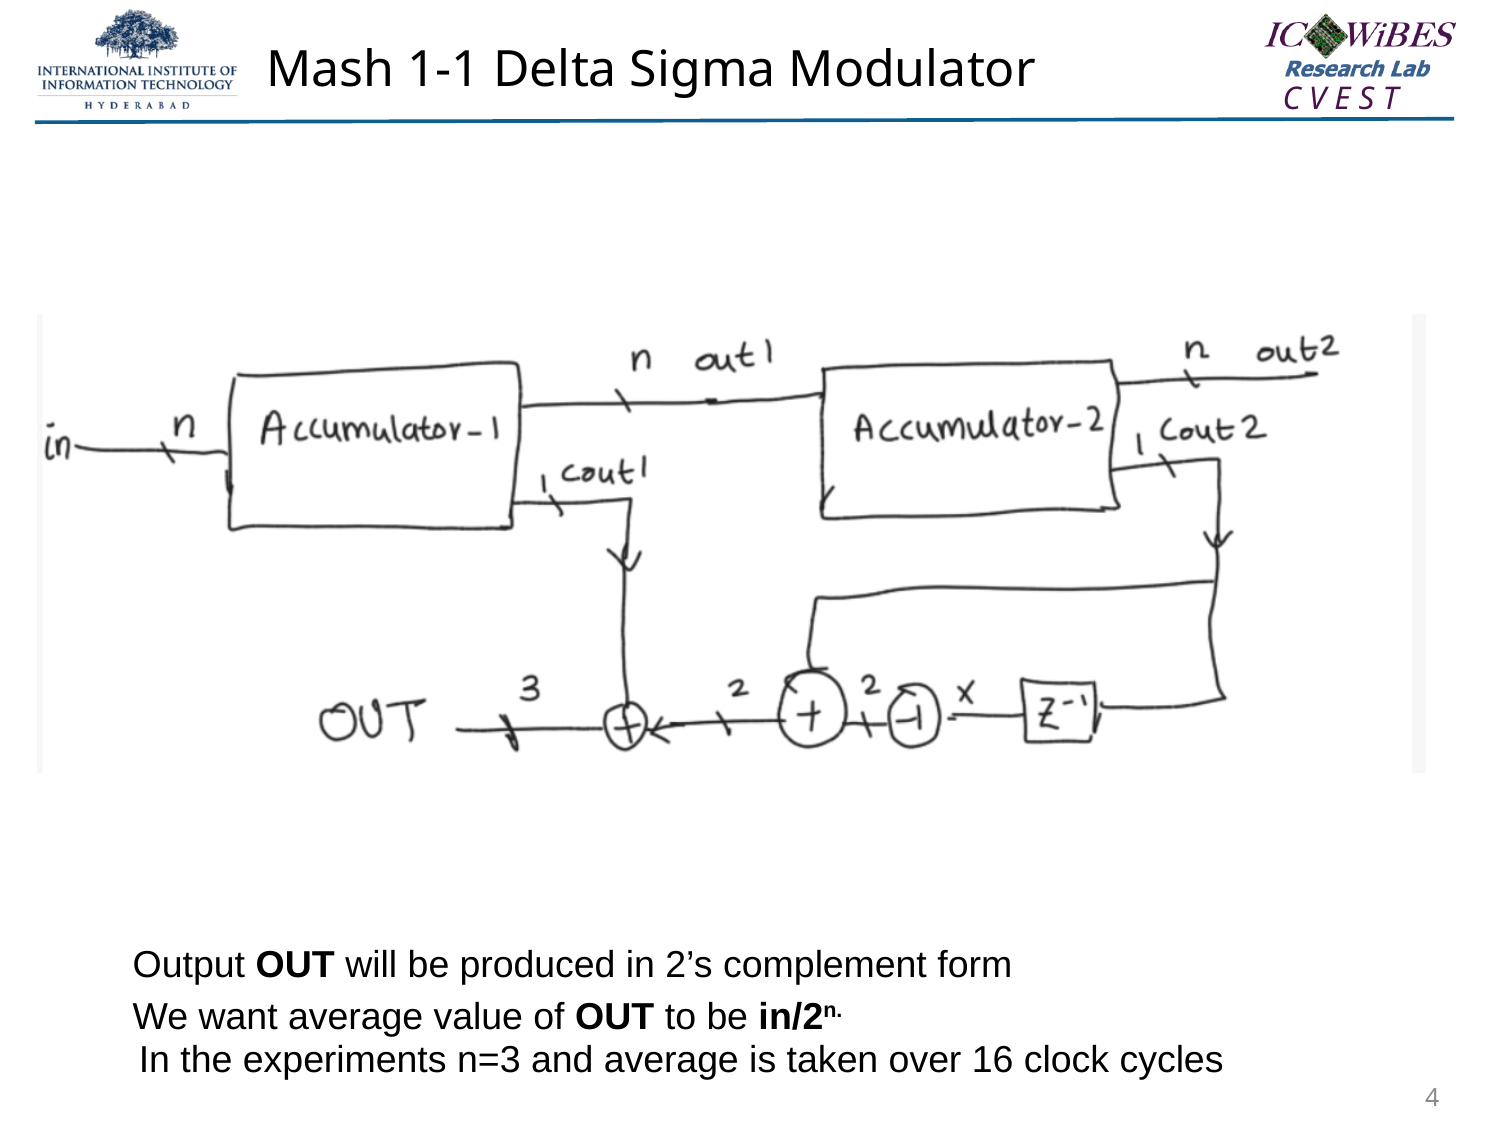

# Mash 1-1 Delta Sigma Modulator
Output OUT will be produced in 2’s complement form
We want average value of OUT to be in/2n.
 In the experiments n=3 and average is taken over 16 clock cycles